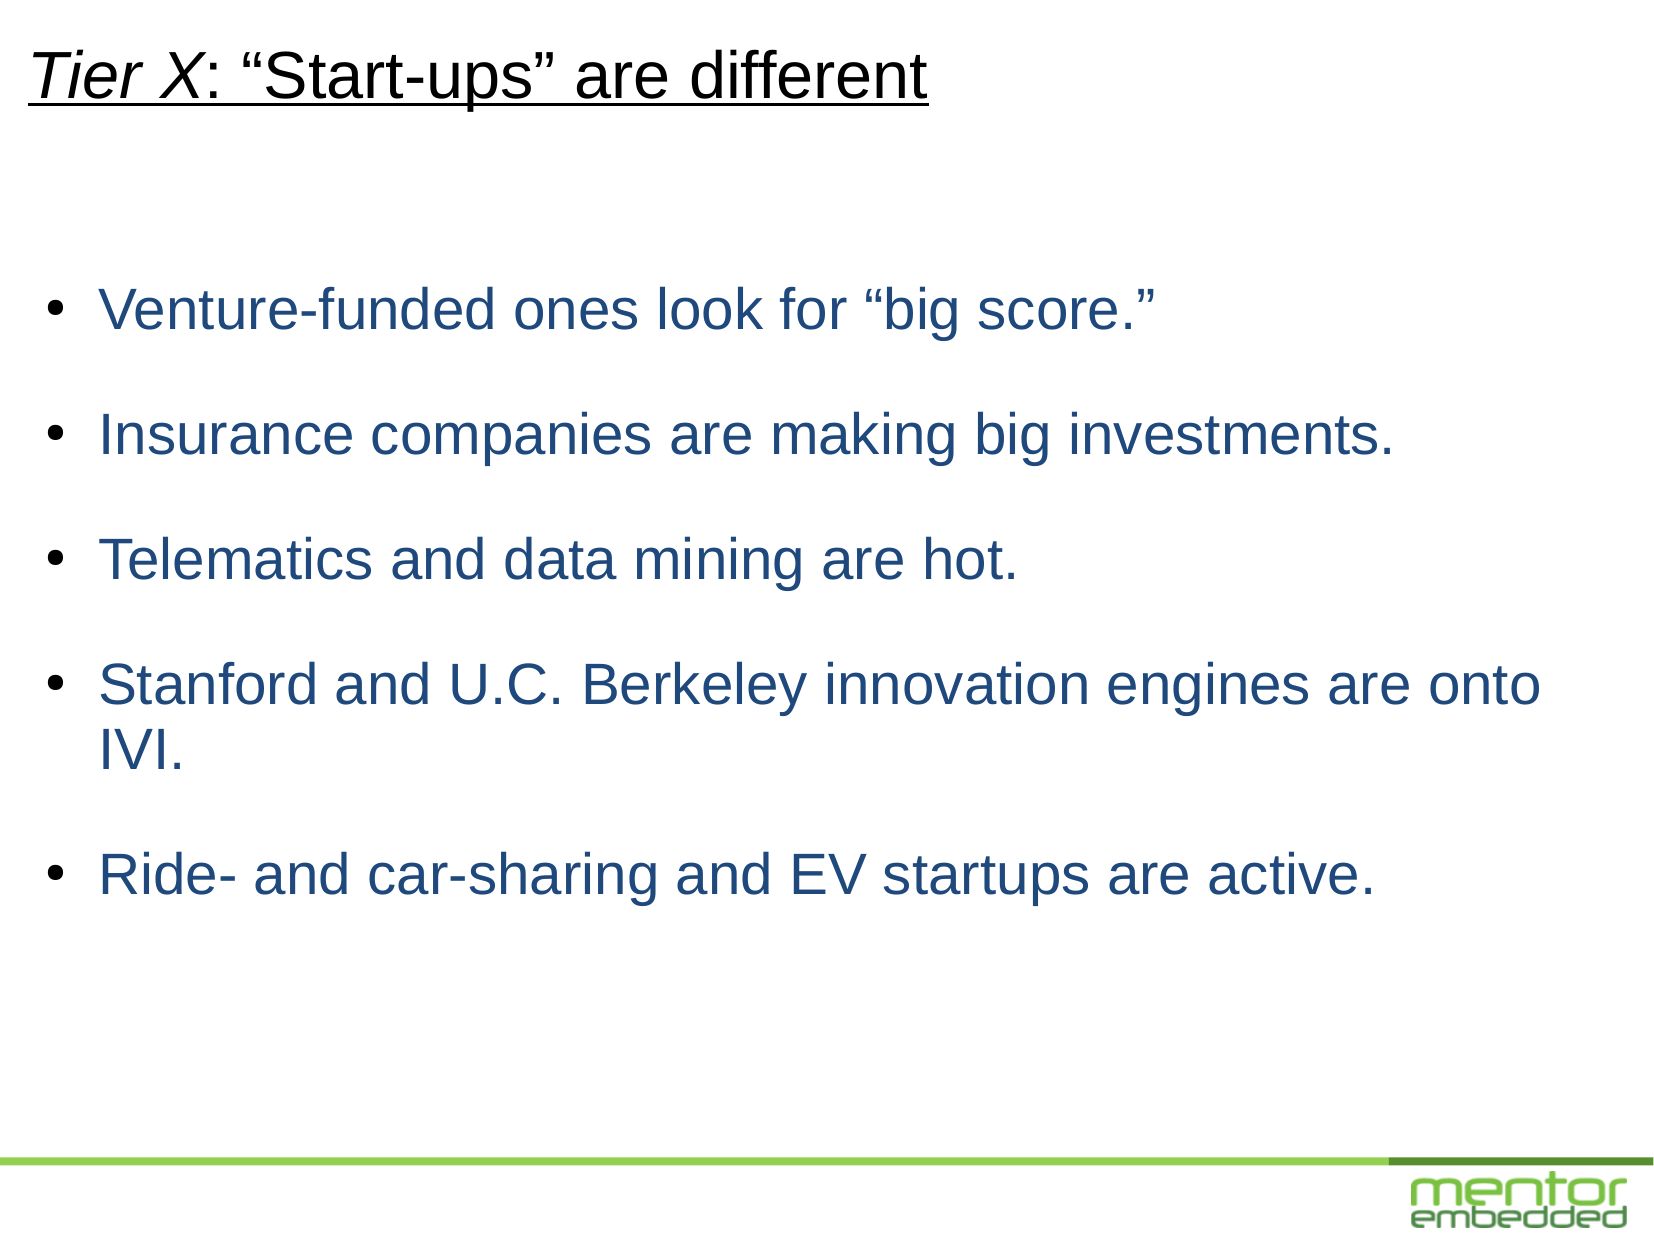

# Tier X: “Start-ups” are different
Venture-funded ones look for “big score.”
Insurance companies are making big investments.
Telematics and data mining are hot.
Stanford and U.C. Berkeley innovation engines are onto IVI.
Ride- and car-sharing and EV startups are active.